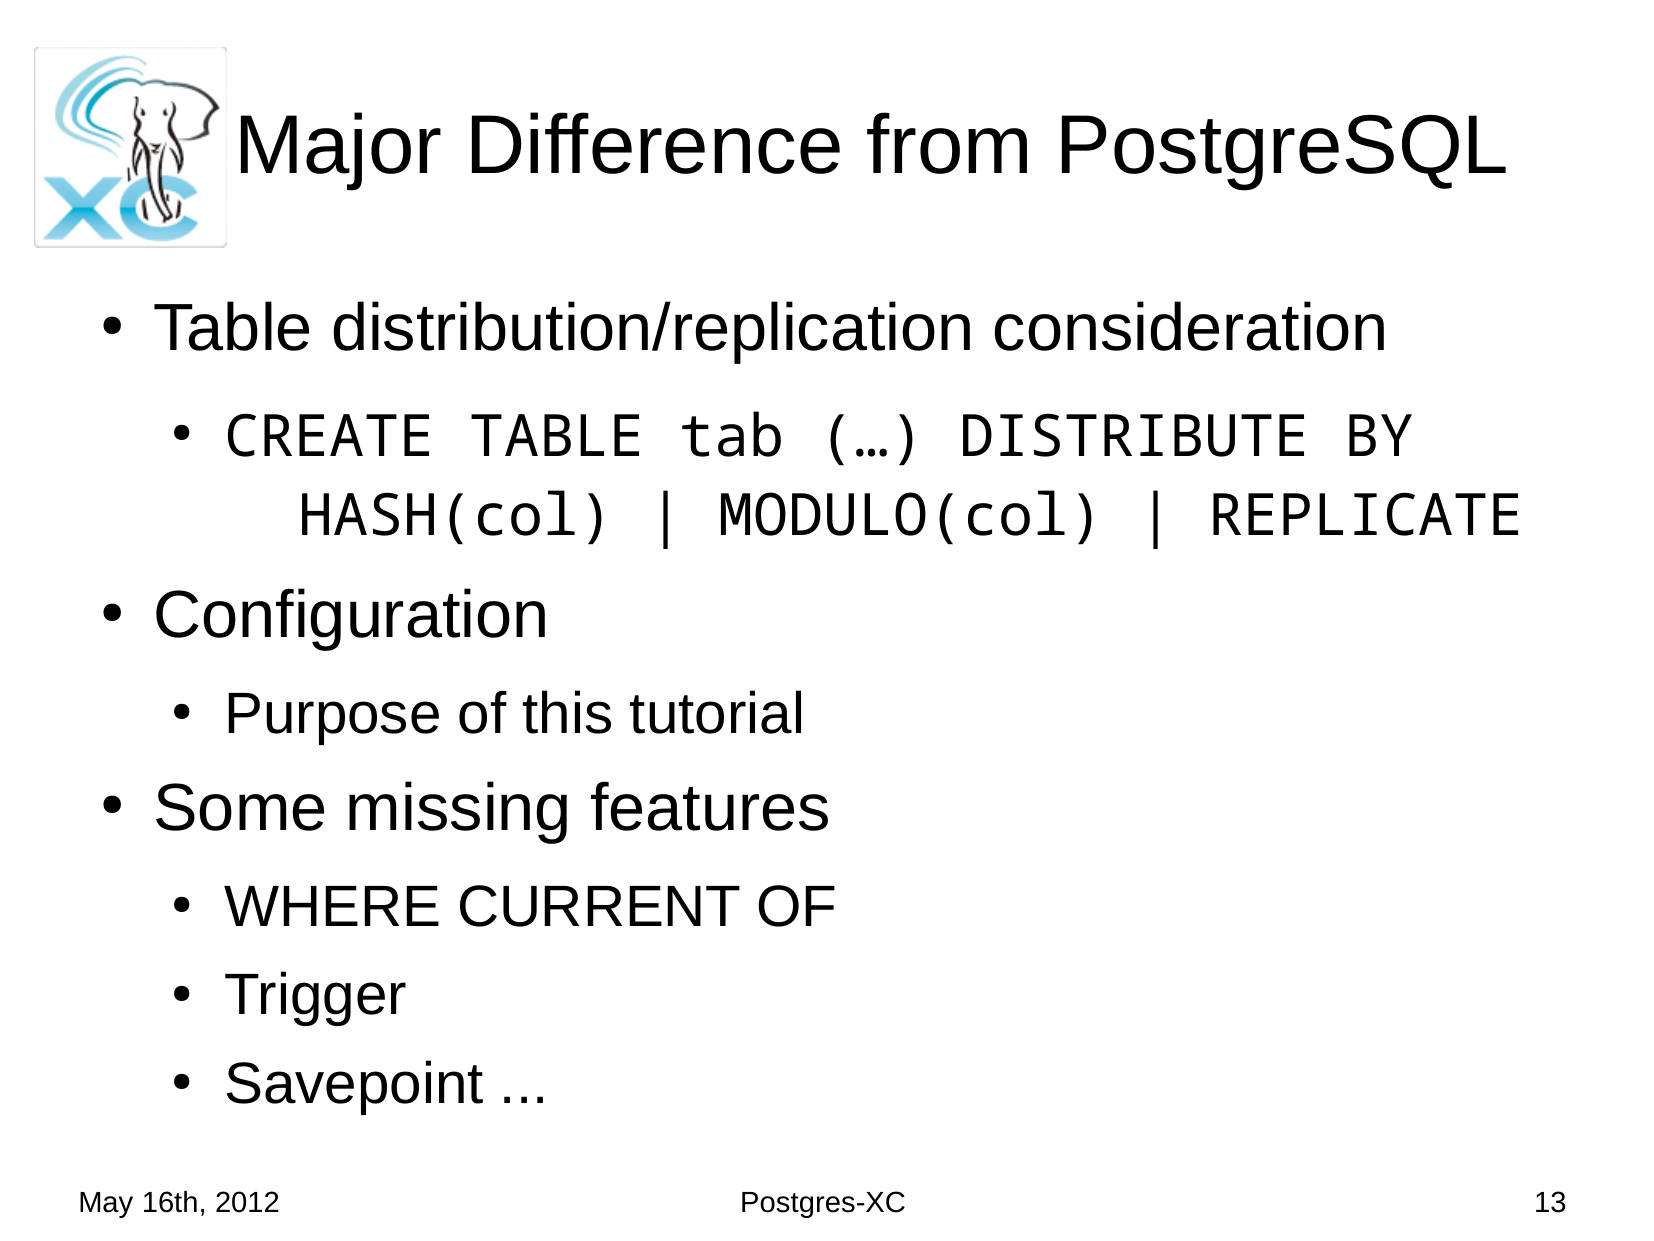

# Major Difference from PostgreSQL
Table distribution/replication consideration
CREATE TABLE tab (…) DISTRIBUTE BY
	HASH(col) | MODULO(col) | REPLICATE
Configuration
Purpose of this tutorial
Some missing features
WHERE CURRENT OF
Trigger
Savepoint ...
13